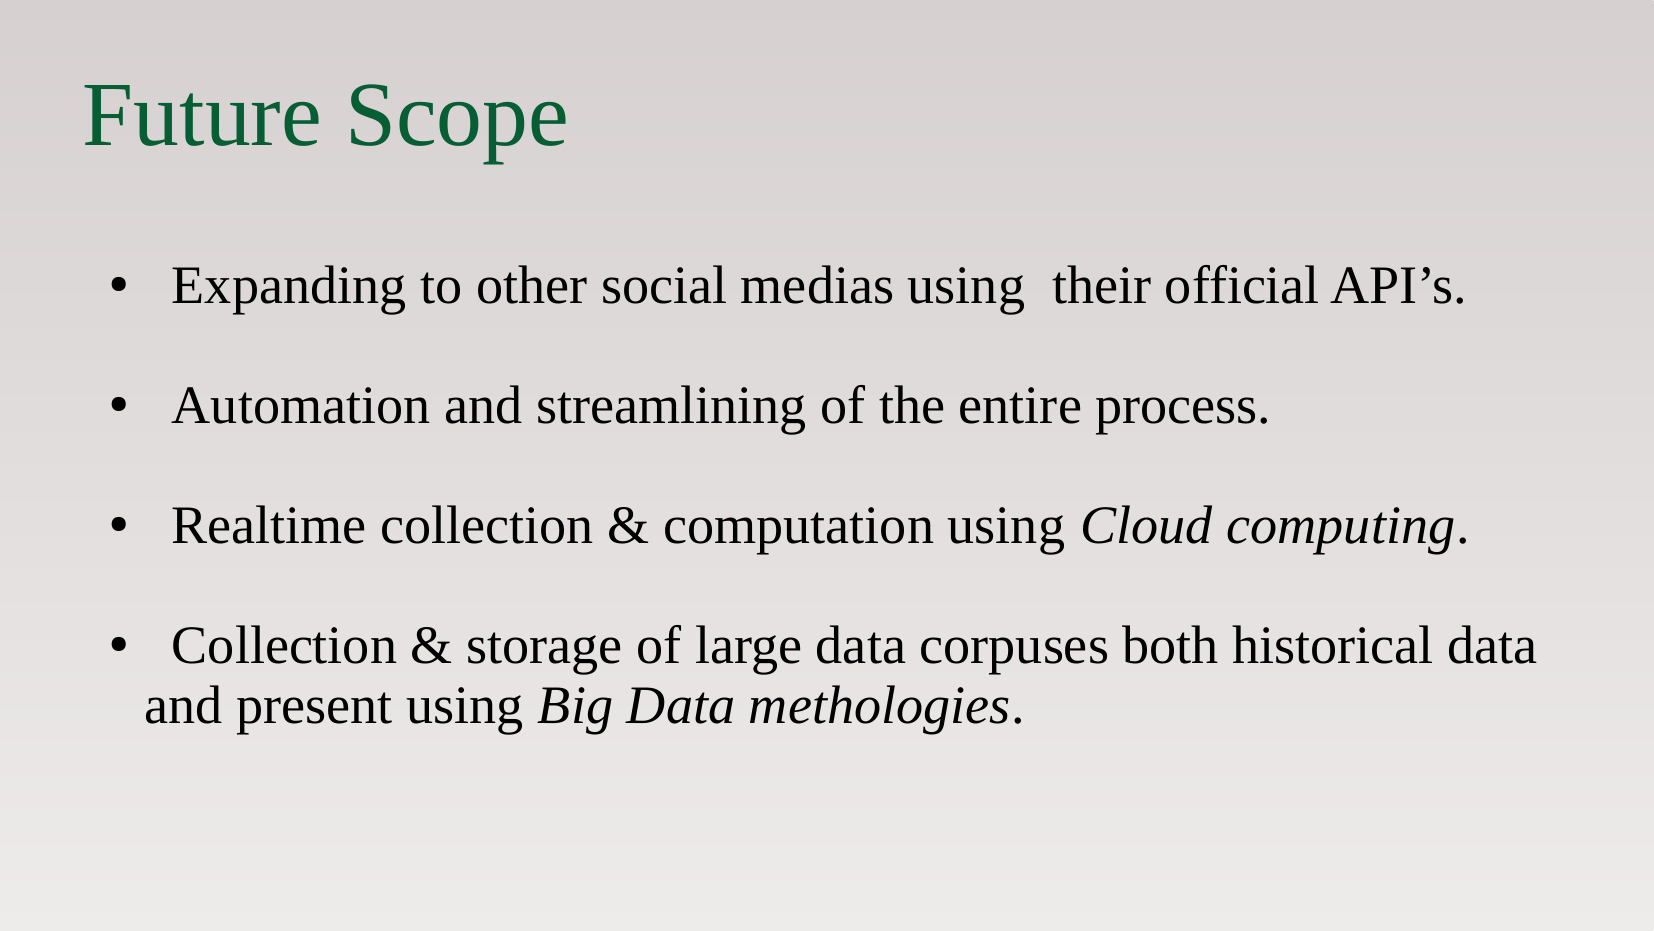

# Future Scope
 Expanding to other social medias using their official API’s.
 Automation and streamlining of the entire process.
 Realtime collection & computation using Cloud computing.
 Collection & storage of large data corpuses both historical data and present using Big Data methologies.